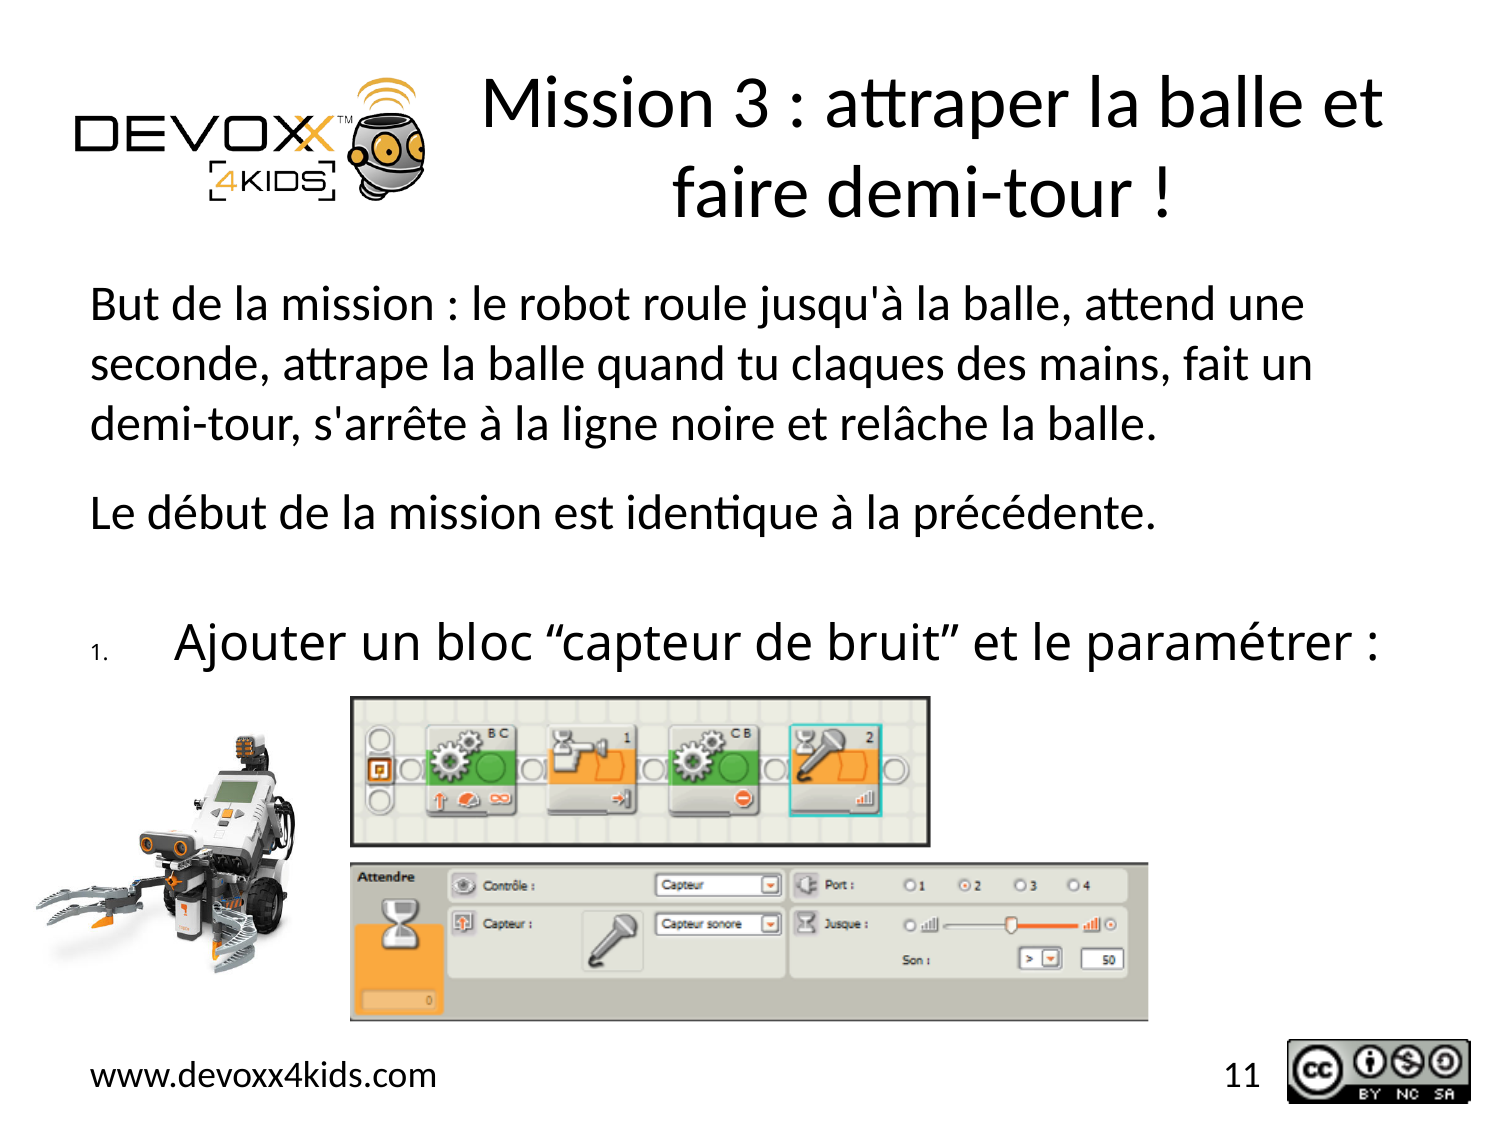

# Mission 3 : attraper la balle et faire demi-tour !
But de la mission : le robot roule jusqu'à la balle, attend une seconde, attrape la balle quand tu claques des mains, fait un demi-tour, s'arrête à la ligne noire et relâche la balle.
Le début de la mission est identique à la précédente.
Ajouter un bloc “capteur de bruit” et le paramétrer :